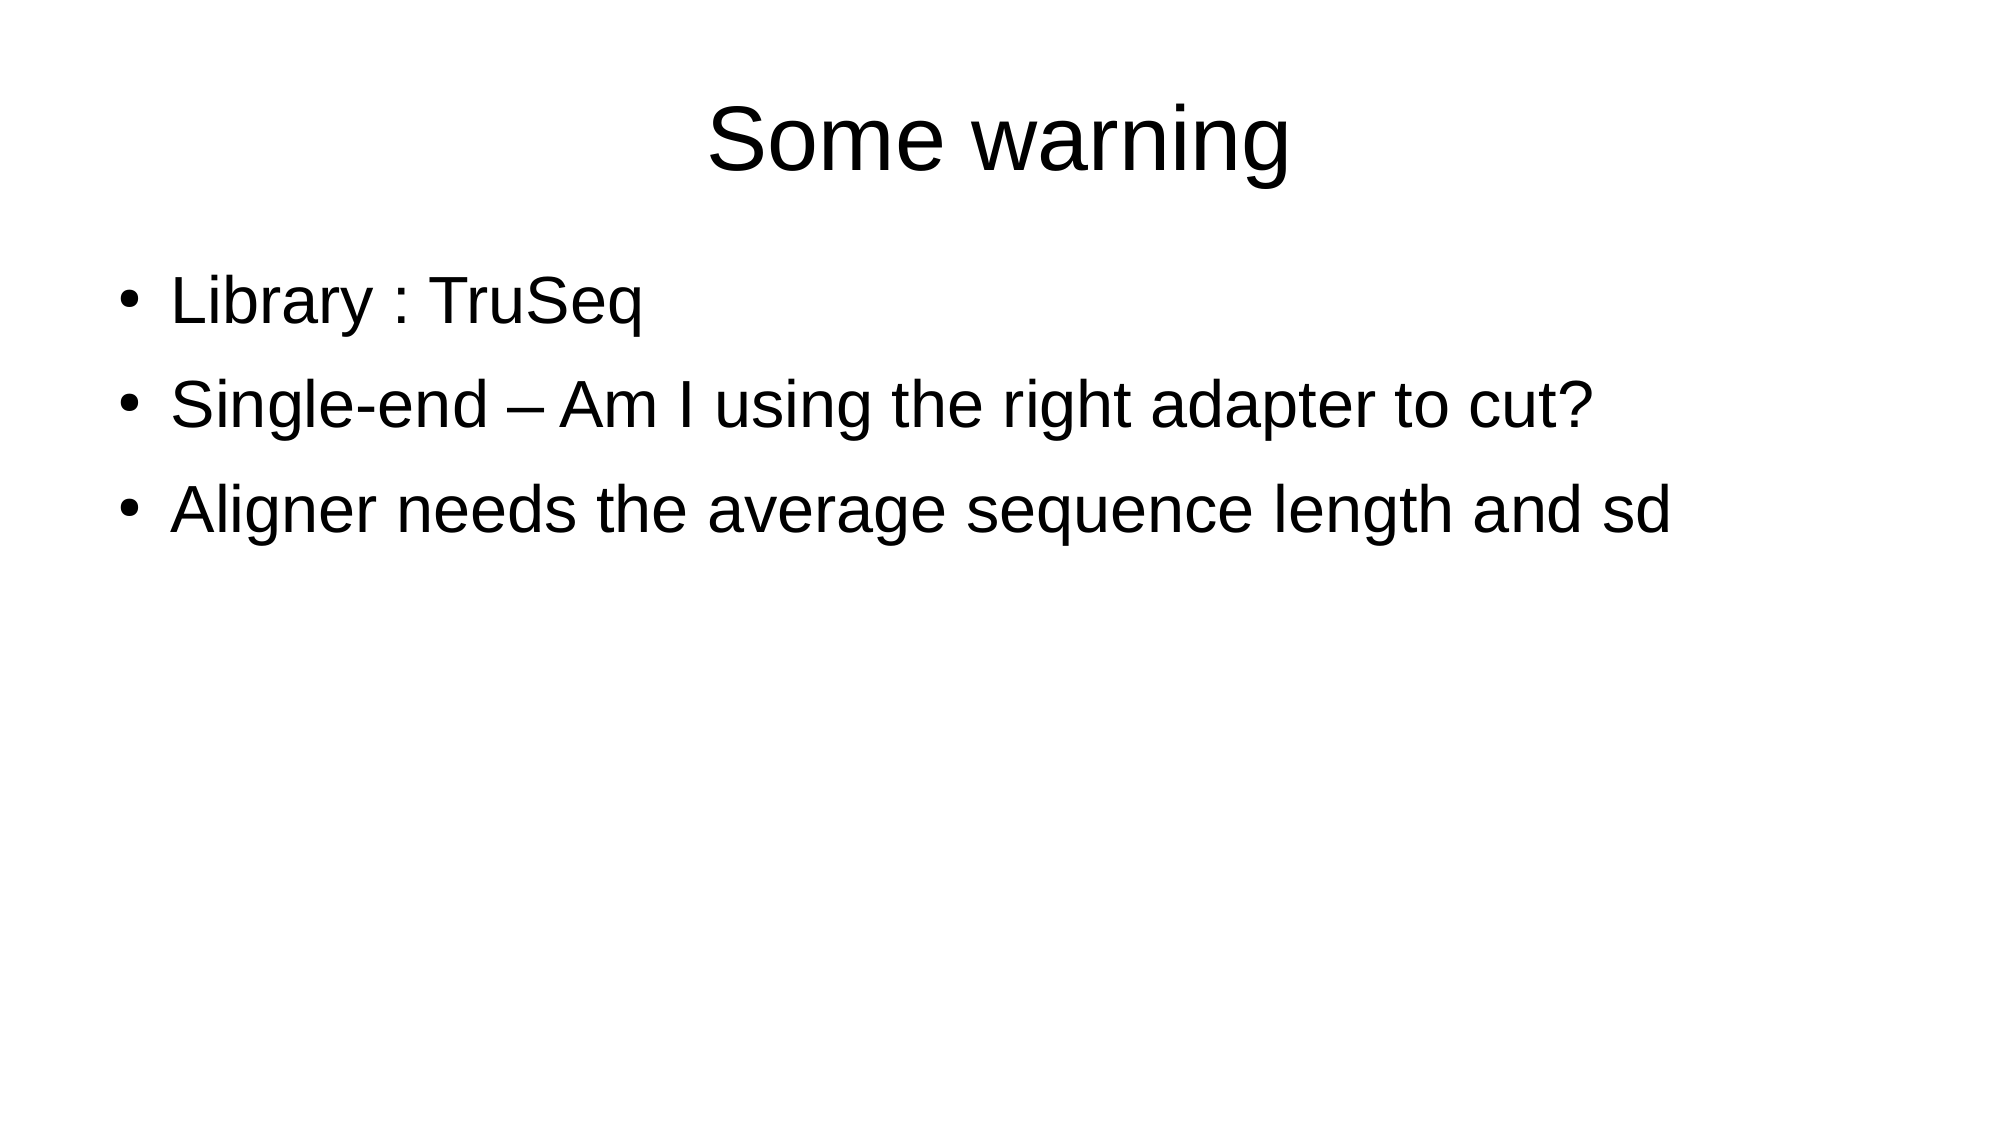

# Some warning
Library : TruSeq
Single-end – Am I using the right adapter to cut?
Aligner needs the average sequence length and sd